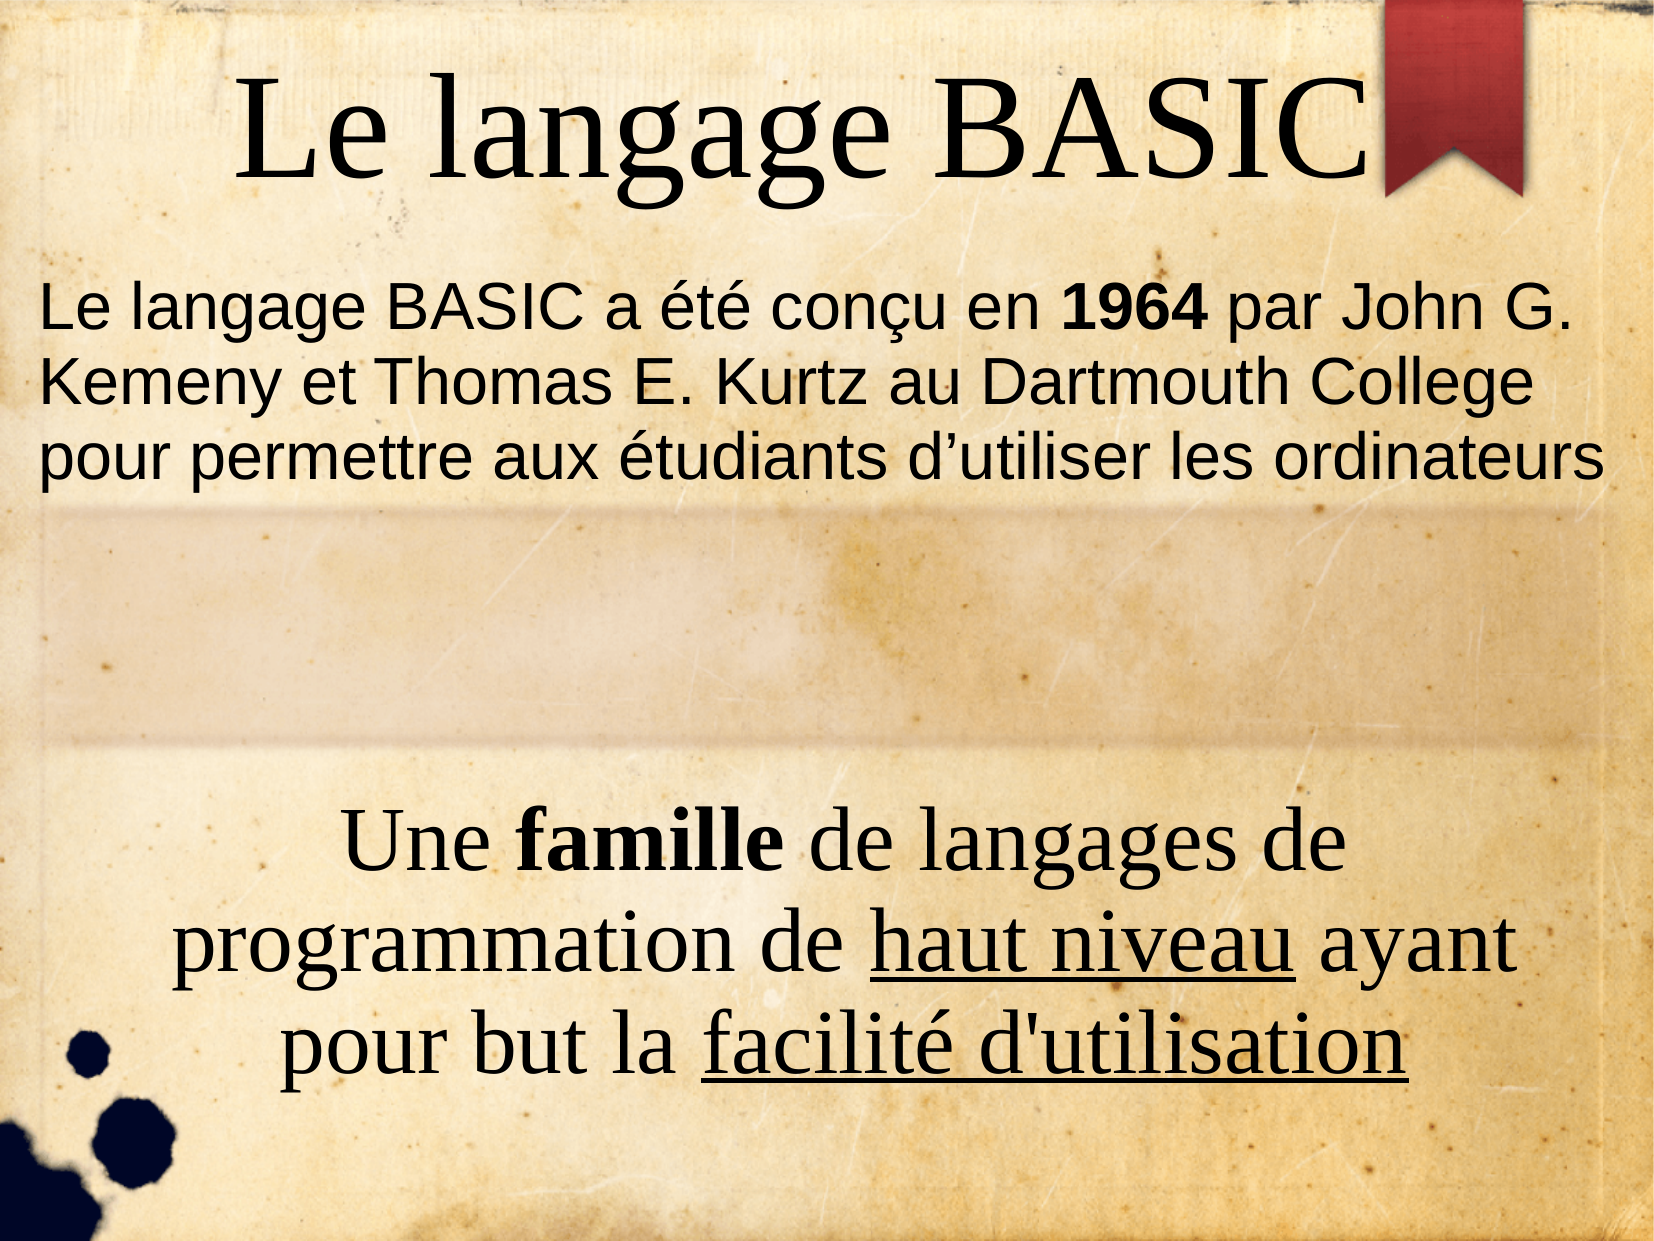

# Le langage BASIC
Le langage BASIC a été conçu en 1964 par John G. Kemeny et Thomas E. Kurtz au Dartmouth College pour permettre aux étudiants d’utiliser les ordinateurs
Une famille de langages de programmation de haut niveau ayant pour but la facilité d'utilisation